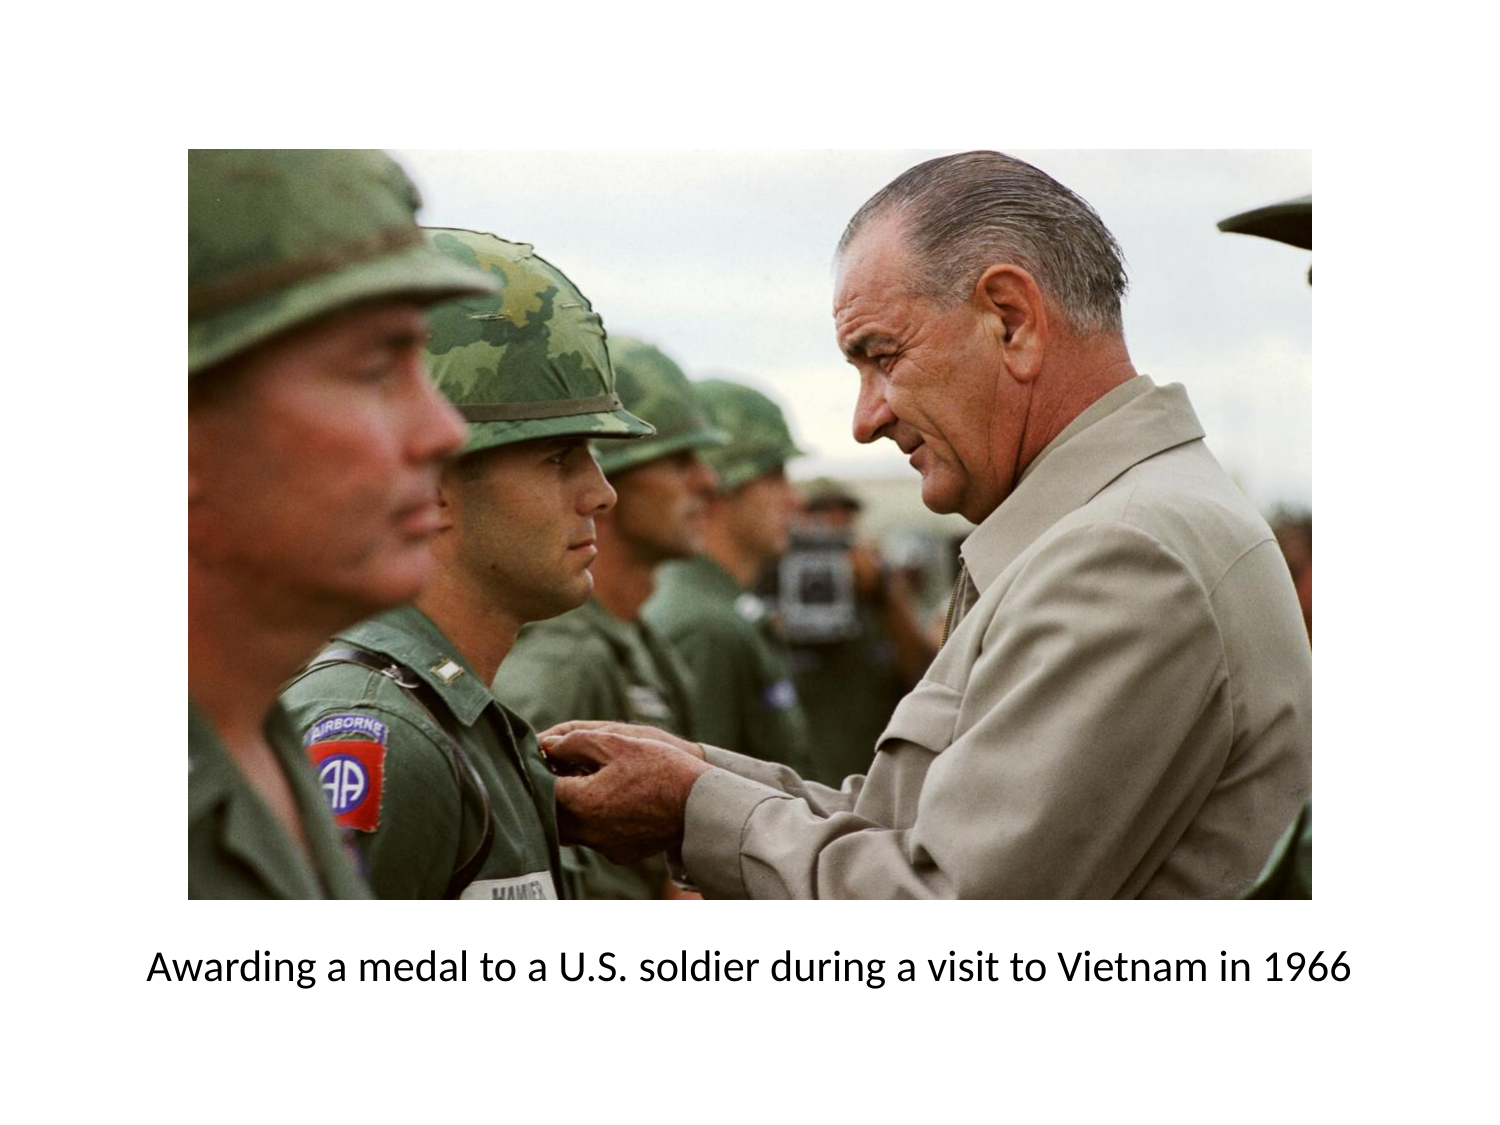

Awarding a medal to a U.S. soldier during a visit to Vietnam in 1966